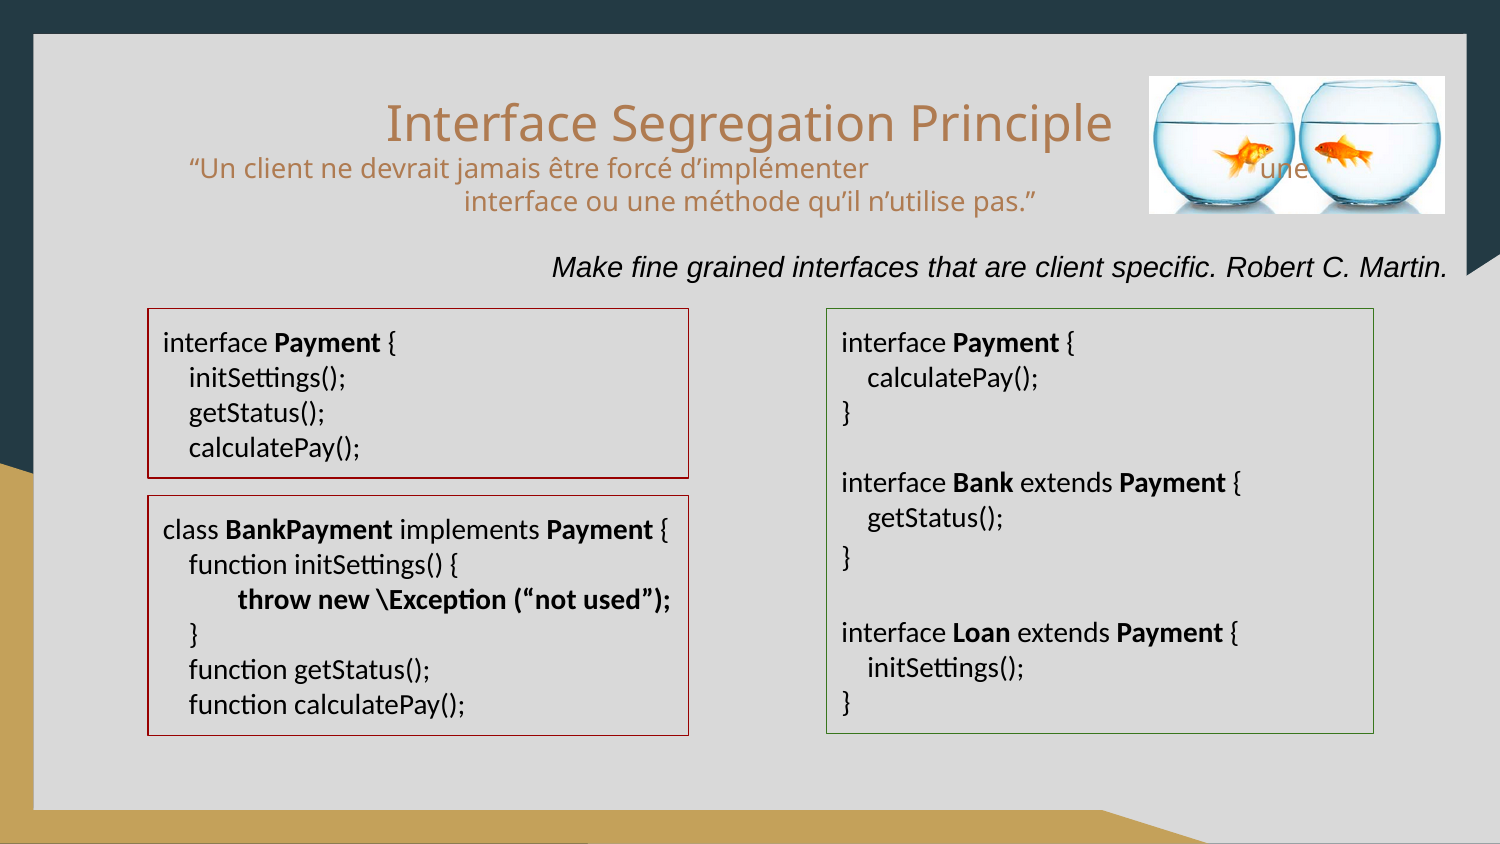

# Interface Segregation Principle “Un client ne devrait jamais être forcé d’implémenter une interface ou une méthode qu’il n’utilise pas.”
Make fine grained interfaces that are client specific. Robert C. Martin.
interface Payment {
 initSettings();
 getStatus();
 calculatePay();
interface Payment {
 calculatePay();
}
interface Bank extends Payment {
 getStatus();
}
interface Loan extends Payment {
 initSettings();
}
class BankPayment implements Payment {
 function initSettings() {
 	throw new \Exception (“not used”);
 }
 function getStatus();
 function calculatePay();